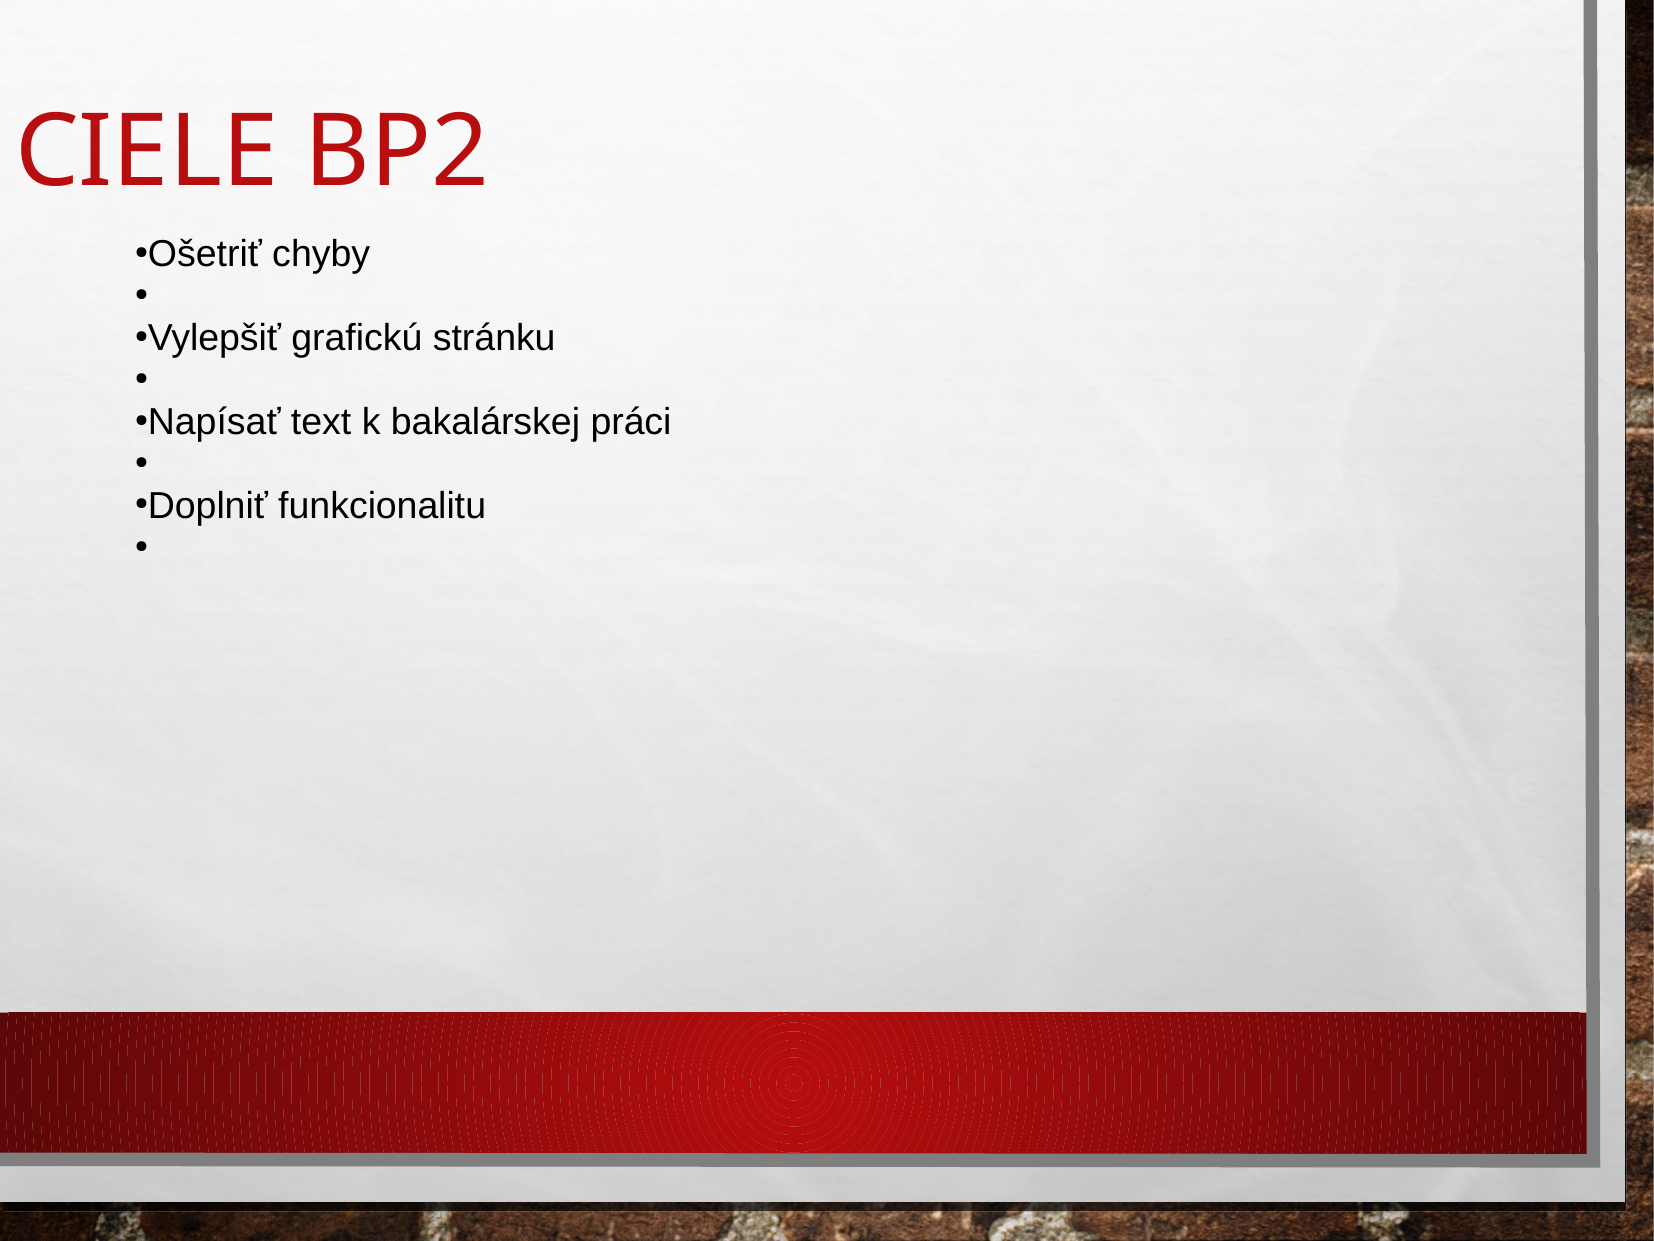

# Ciele Bp2
Ošetriť chyby
Vylepšiť grafickú stránku
Napísať text k bakalárskej práci
Doplniť funkcionalitu